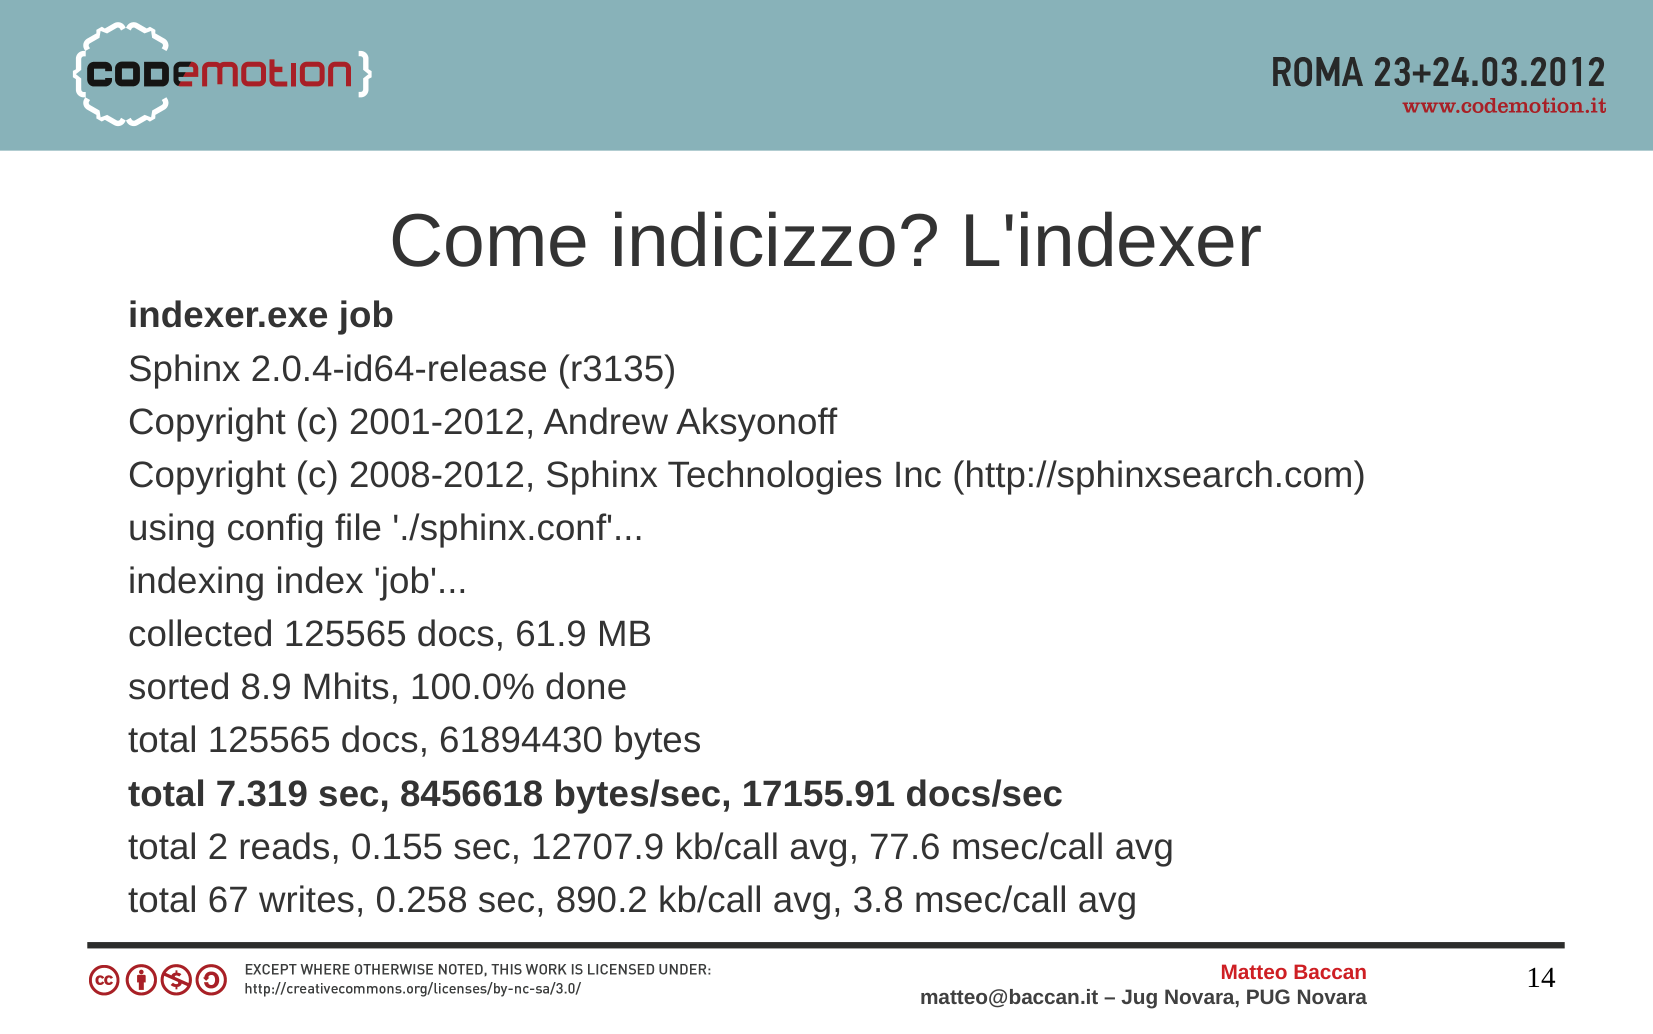

# Come indicizzo? L'indexer
indexer.exe job
Sphinx 2.0.4-id64-release (r3135)
Copyright (c) 2001-2012, Andrew Aksyonoff
Copyright (c) 2008-2012, Sphinx Technologies Inc (http://sphinxsearch.com)
using config file './sphinx.conf'...
indexing index 'job'...
collected 125565 docs, 61.9 MB
sorted 8.9 Mhits, 100.0% done
total 125565 docs, 61894430 bytes
total 7.319 sec, 8456618 bytes/sec, 17155.91 docs/sec
total 2 reads, 0.155 sec, 12707.9 kb/call avg, 77.6 msec/call avg
total 67 writes, 0.258 sec, 890.2 kb/call avg, 3.8 msec/call avg
14